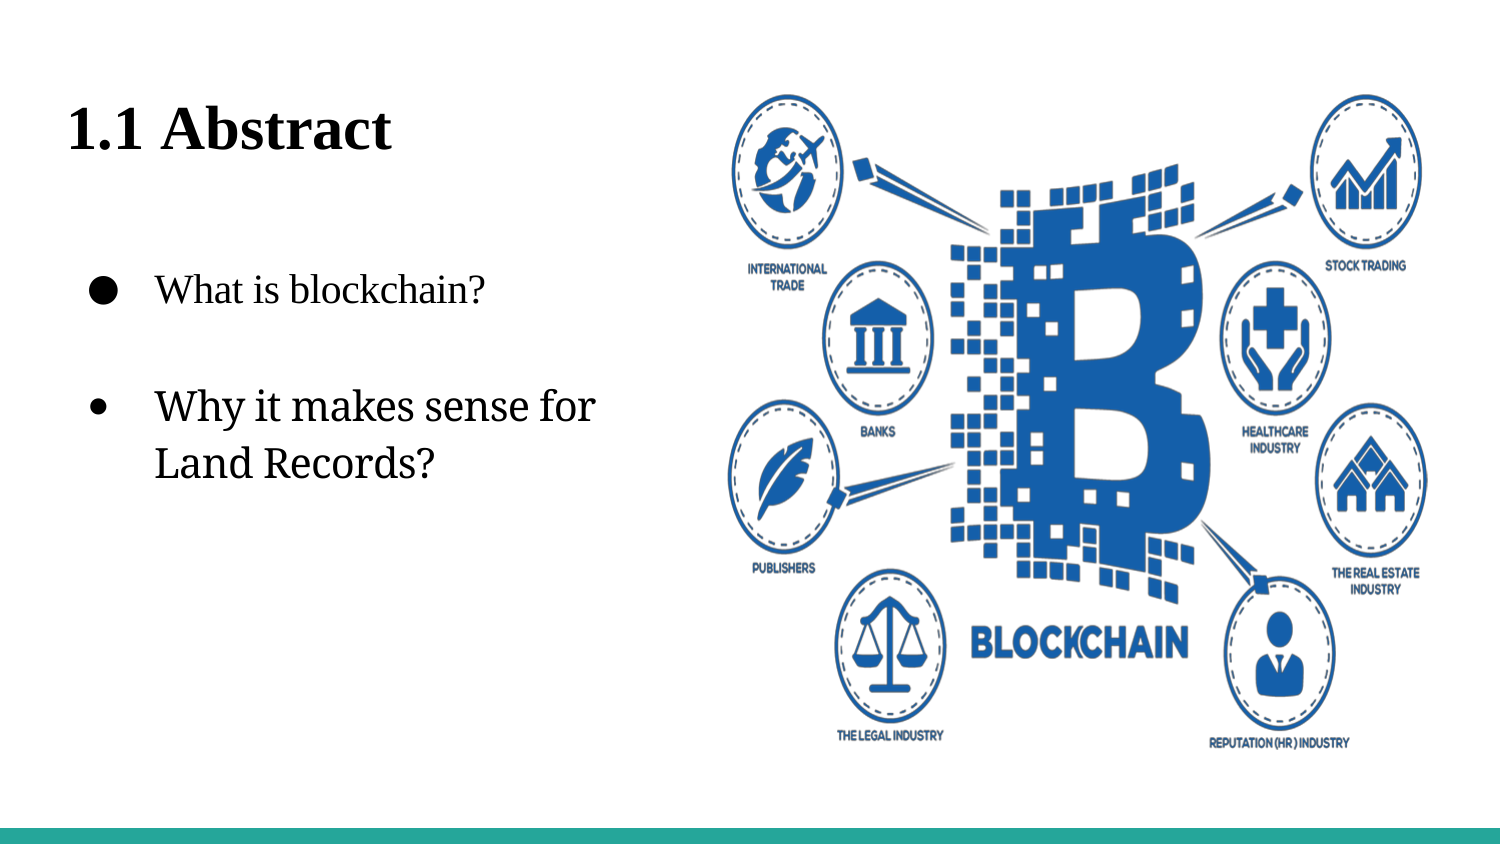

# 1.1 Abstract
What is blockchain?
 Why it makes sense for
 Land Records?